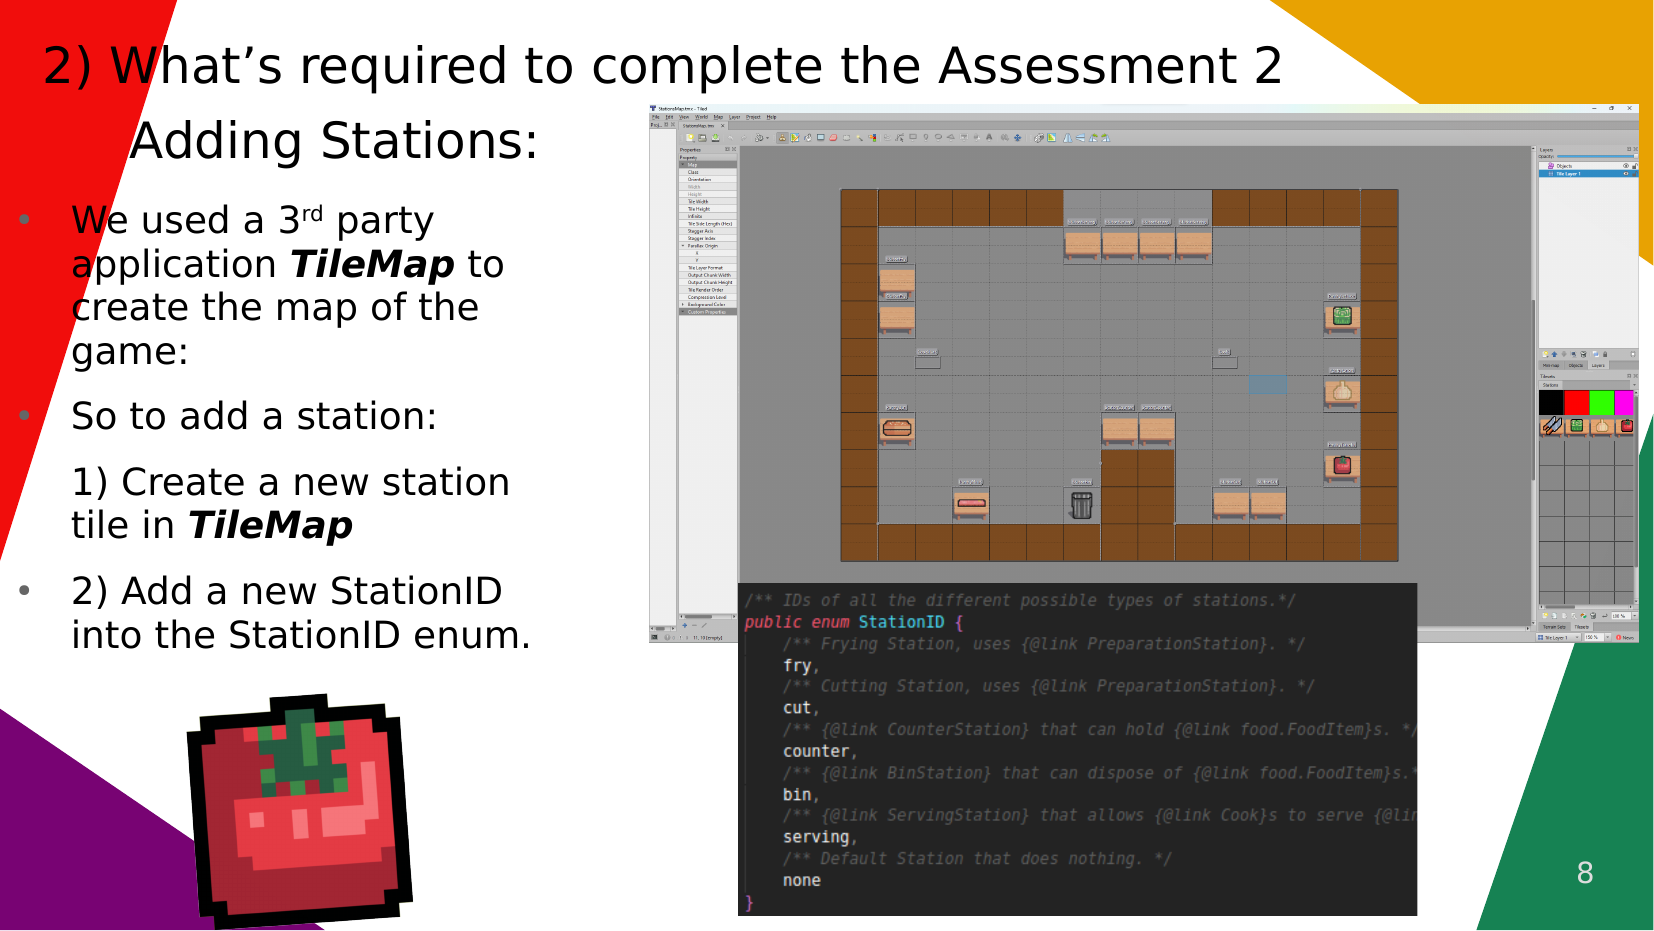

# 2) What’s required to complete the Assessment 2
Adding Stations:
We used a 3rd party application TileMap to create the map of the game:
So to add a station:
1) Create a new station tile in TileMap
2) Add a new StationID into the StationID enum.
8